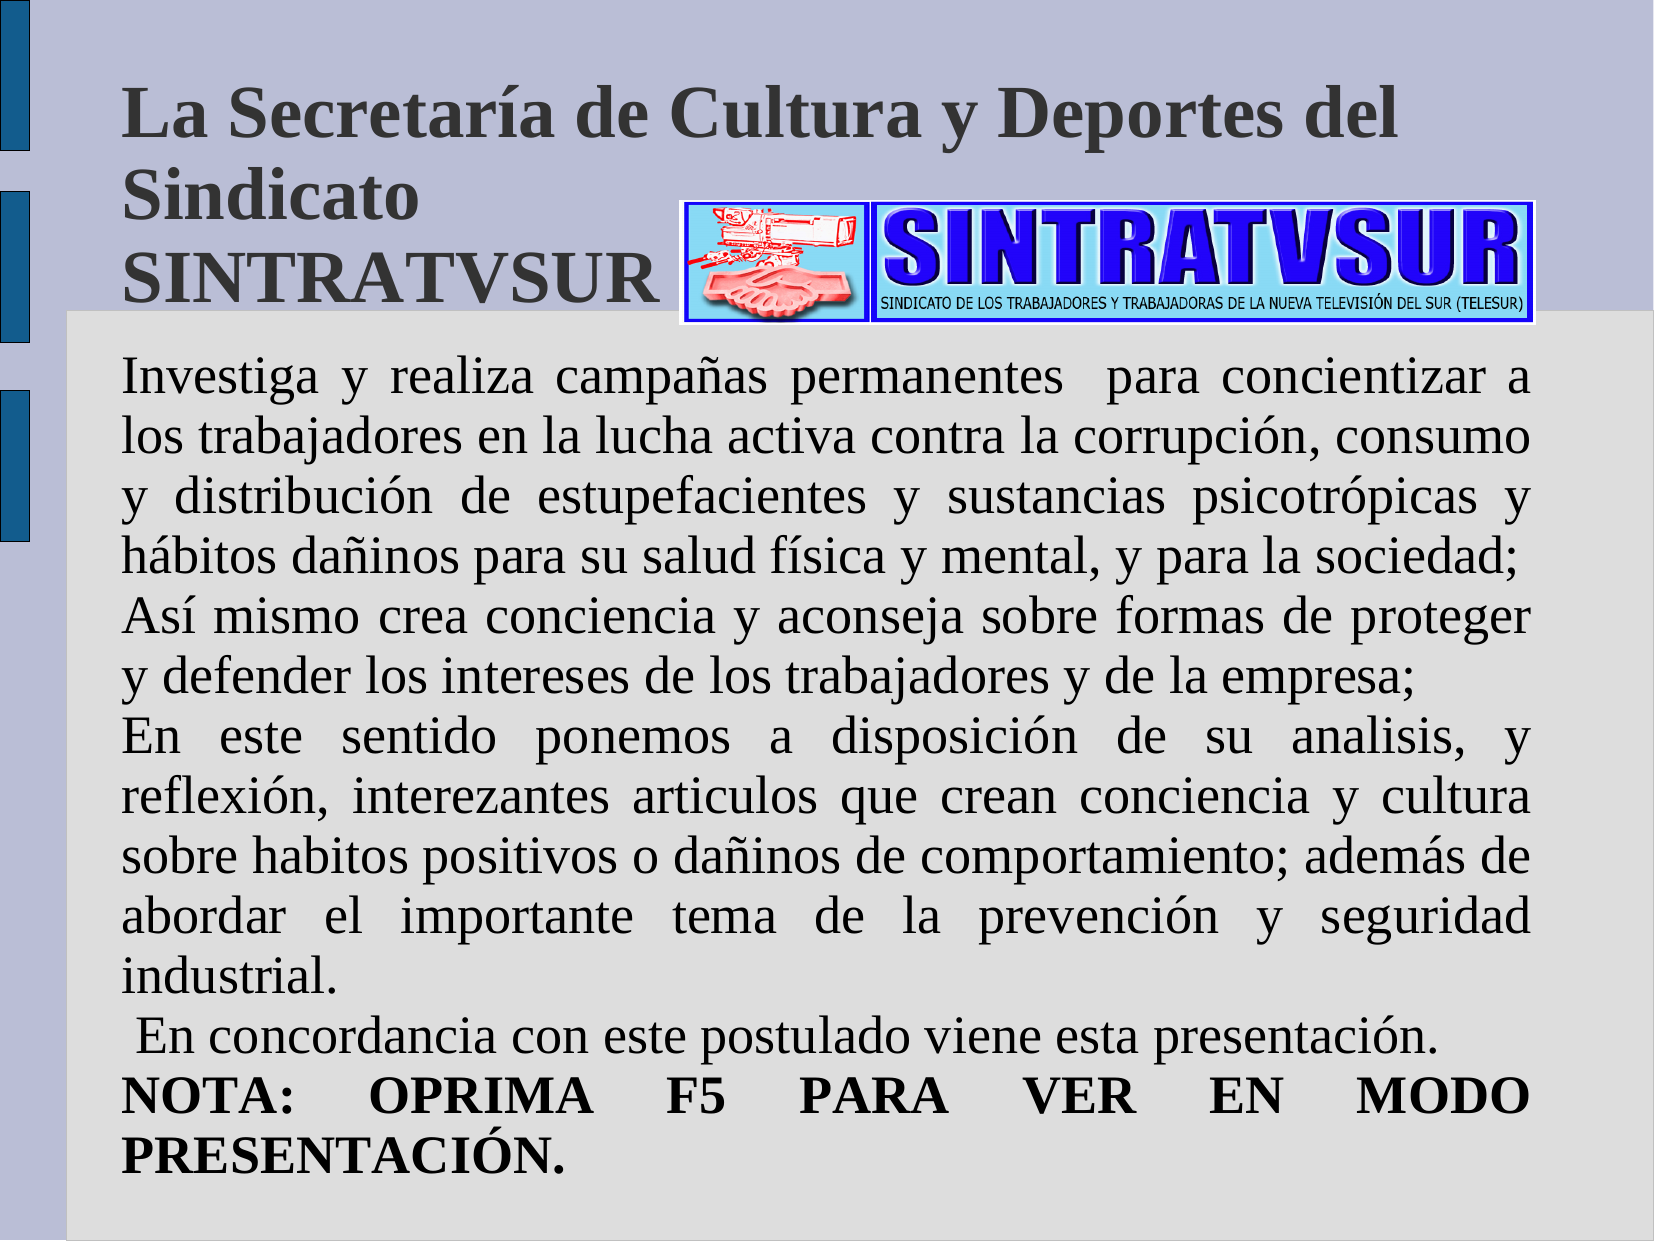

# La Secretaría de Cultura y Deportes del Sindicato SINTRATVSUR
Investiga y realiza campañas permanentes para concientizar a los trabajadores en la lucha activa contra la corrupción, consumo y distribución de estupefacientes y sustancias psicotrópicas y hábitos dañinos para su salud física y mental, y para la sociedad;
Así mismo crea conciencia y aconseja sobre formas de proteger y defender los intereses de los trabajadores y de la empresa;
En este sentido ponemos a disposición de su analisis, y reflexión, interezantes articulos que crean conciencia y cultura sobre habitos positivos o dañinos de comportamiento; además de abordar el importante tema de la prevención y seguridad industrial.
 En concordancia con este postulado viene esta presentación.
NOTA: OPRIMA F5 PARA VER EN MODO PRESENTACIÓN.